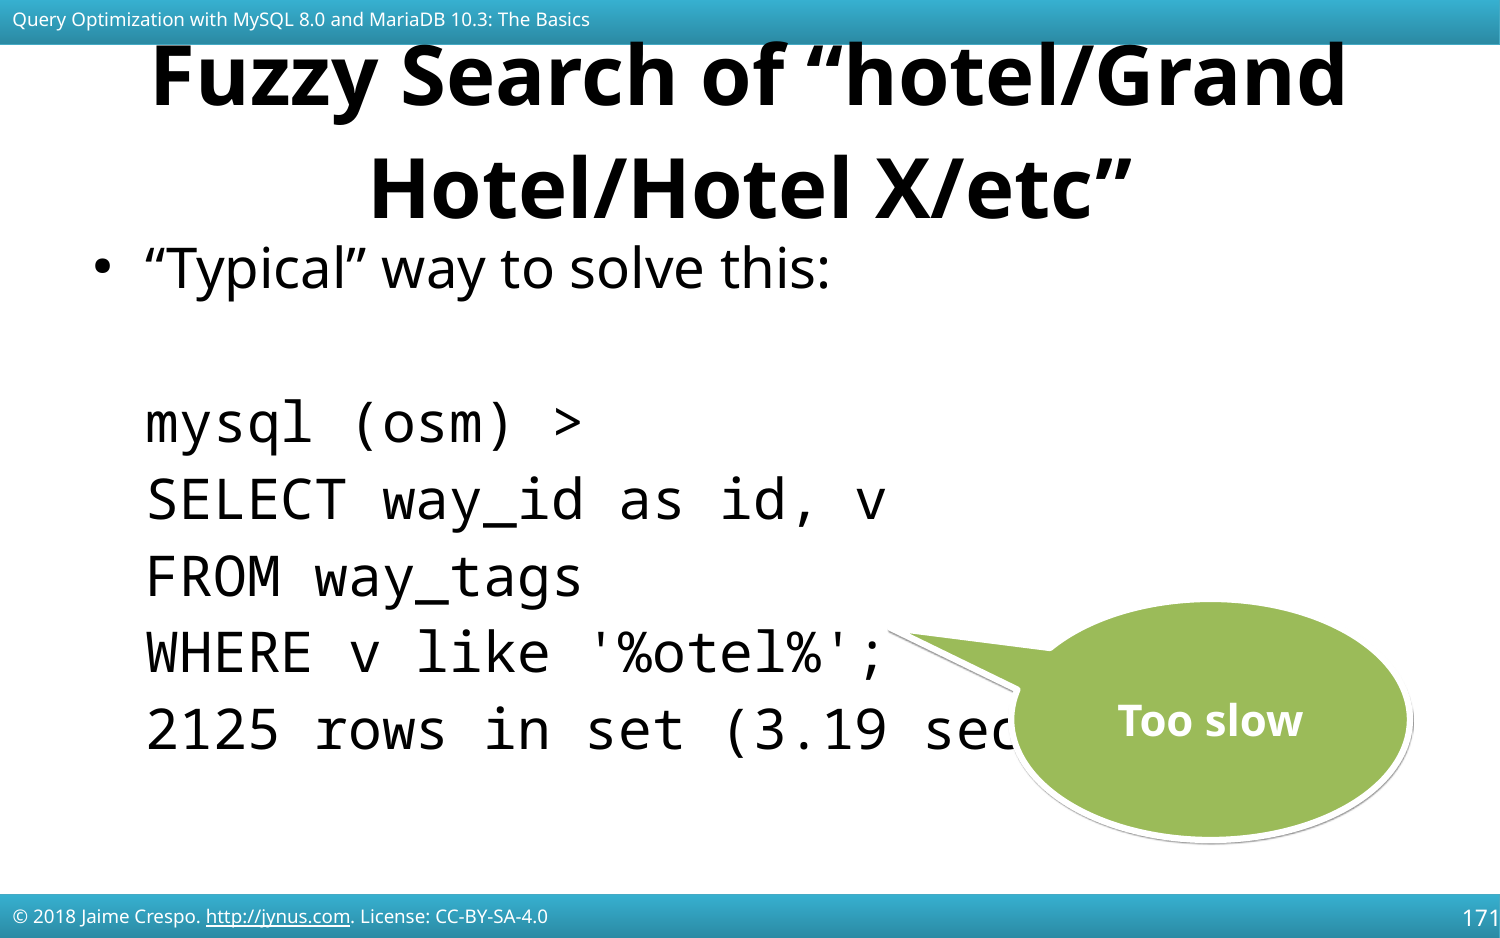

# Fuzzy Search of “hotel/Grand Hotel/Hotel X/etc”
“Typical” way to solve this:
mysql (osm) >
SELECT way_id as id, v
FROM way_tags
WHERE v like '%otel%';
2125 rows in set (3.19 sec)
Too slow